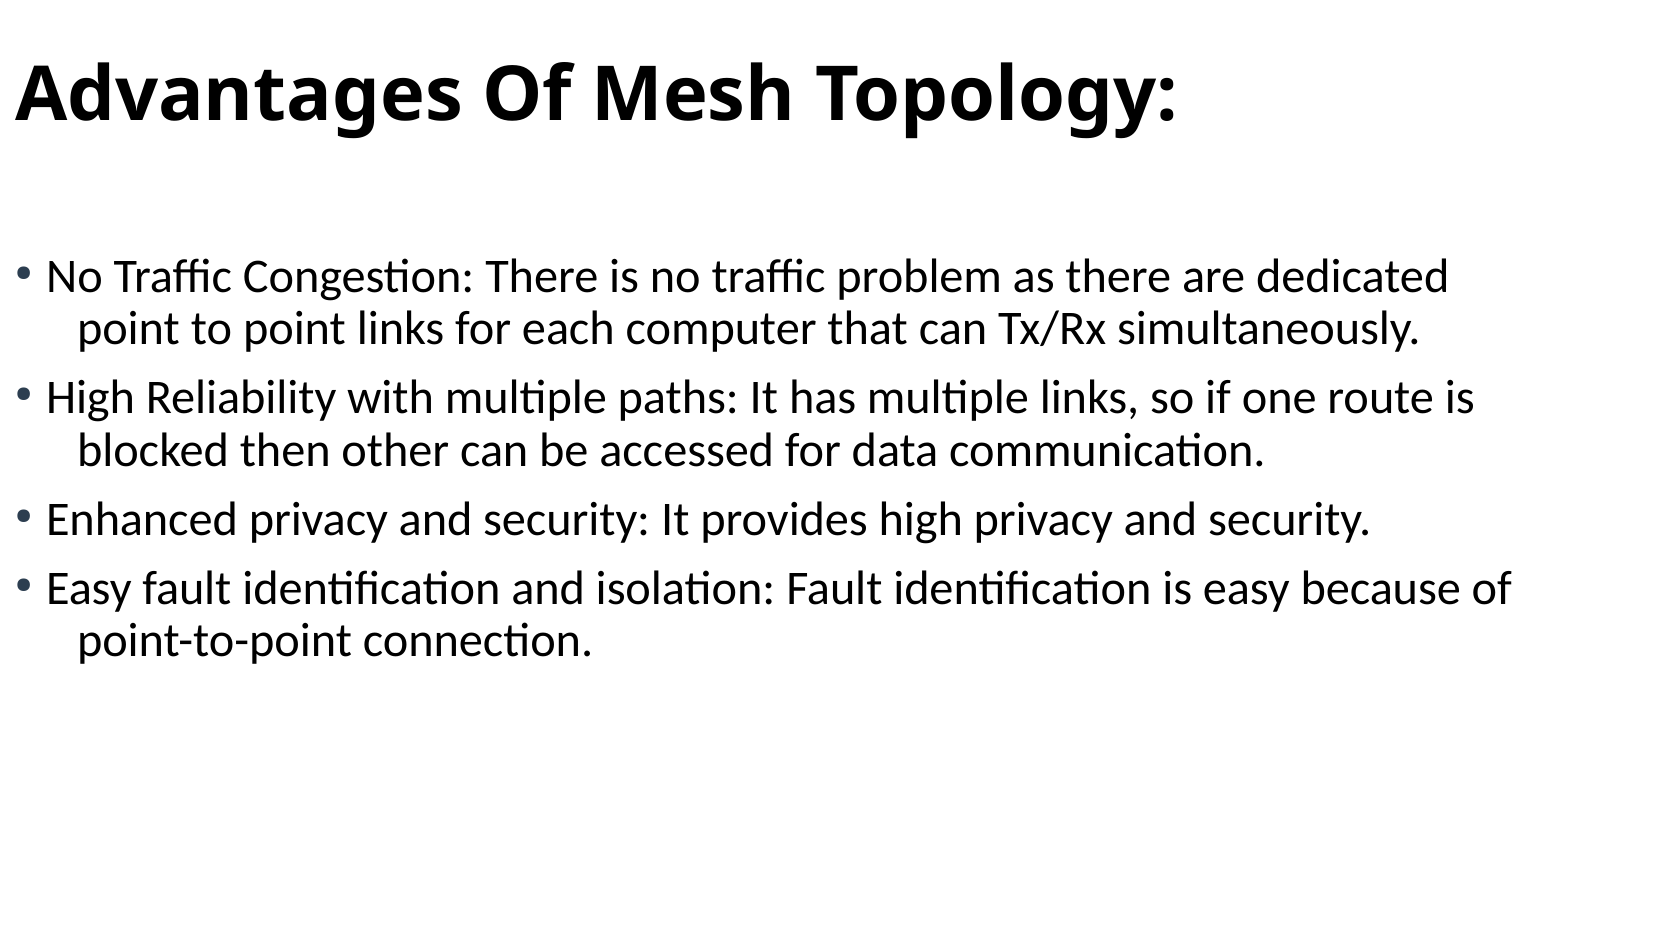

# Advantages Of Mesh Topology:
No Traffic Congestion: There is no traffic problem as there are dedicated point to point links for each computer that can Tx/Rx simultaneously.
High Reliability with multiple paths: It has multiple links, so if one route is blocked then other can be accessed for data communication.
Enhanced privacy and security: It provides high privacy and security.
Easy fault identification and isolation: Fault identification is easy because of point-to-point connection.